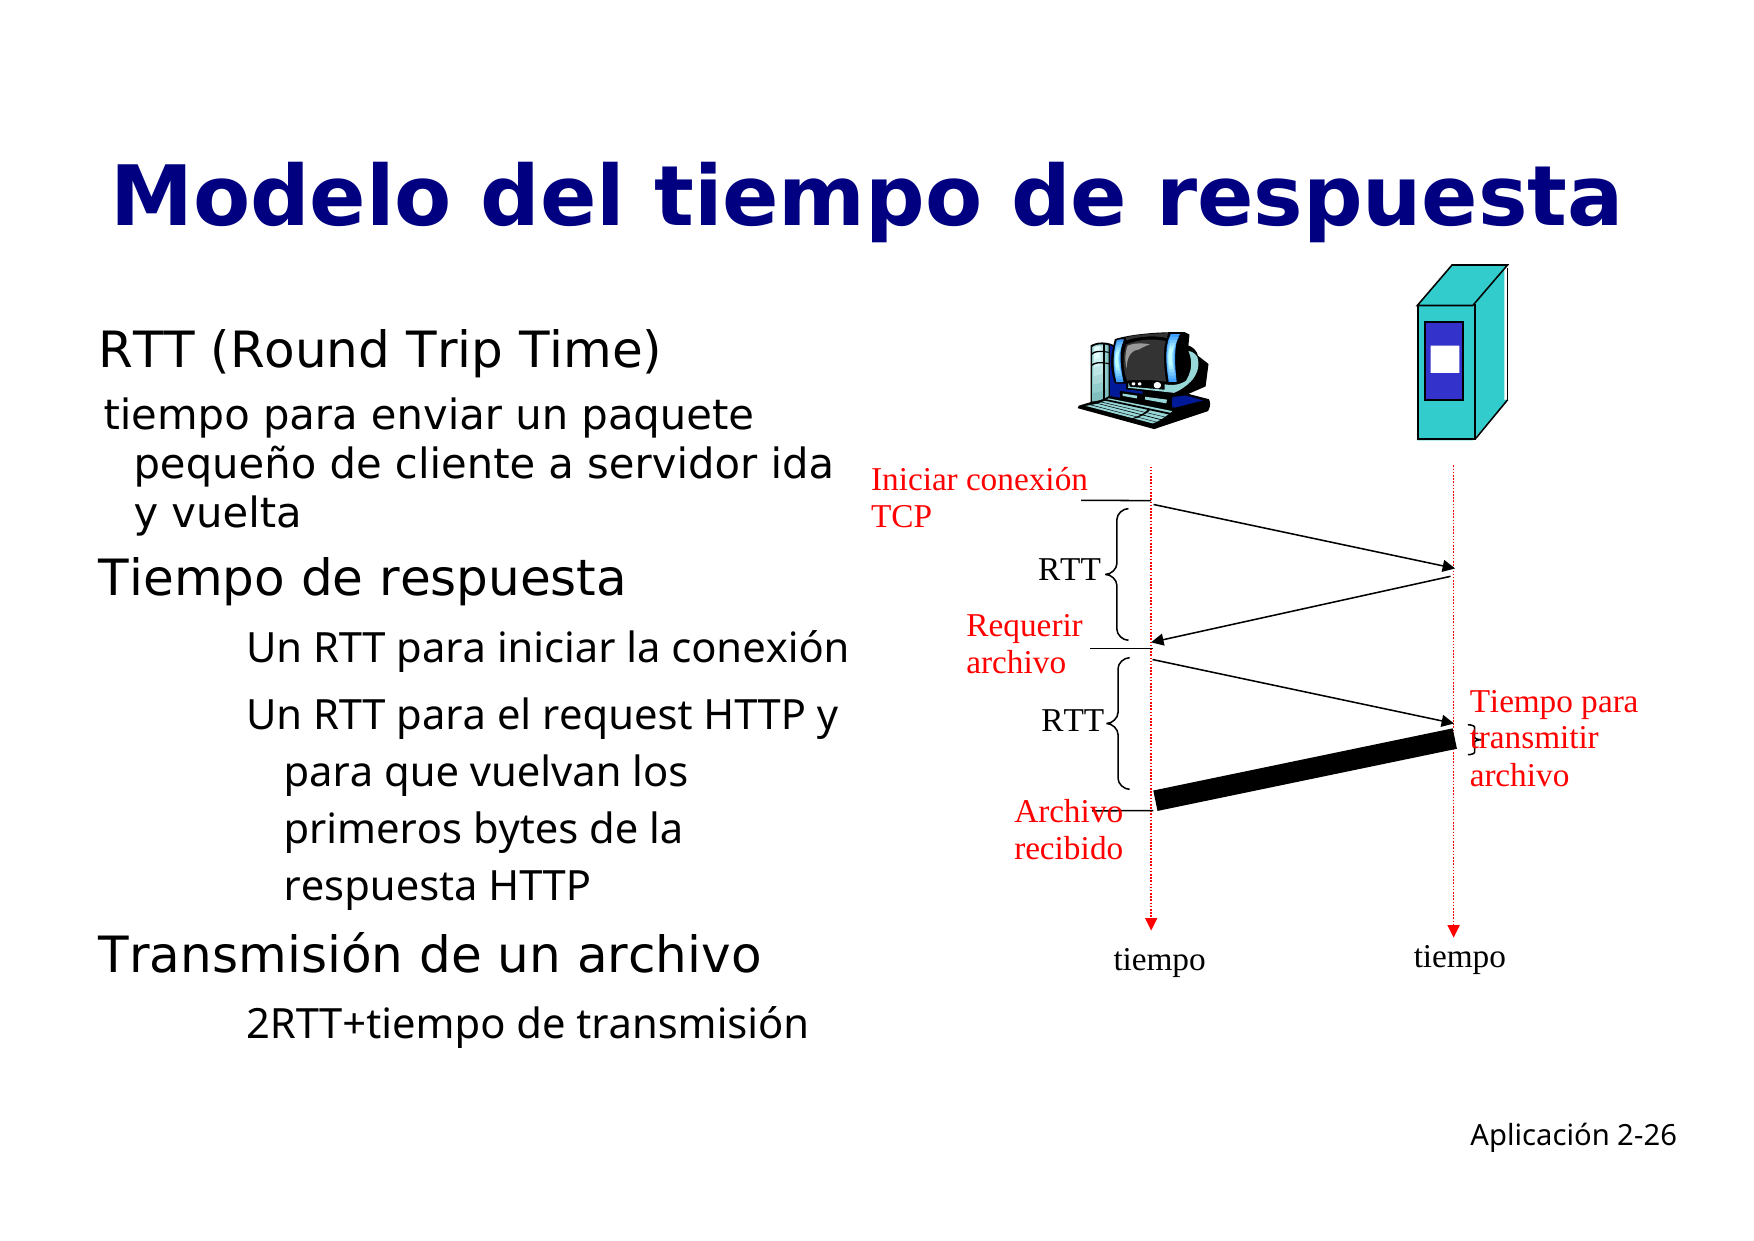

# Modelo del tiempo de respuesta
Iniciar conexión
TCP
RTT
Requerir
archivo
Tiempo para
transmitir
archivo
RTT
Archivo
recibido
tiempo
tiempo
RTT (Round Trip Time)
tiempo para enviar un paquete pequeño de cliente a servidor ida y vuelta
Tiempo de respuesta
Un RTT para iniciar la conexión
Un RTT para el request HTTP y para que vuelvan los primeros bytes de la respuesta HTTP
Transmisión de un archivo
2RTT+tiempo de transmisión